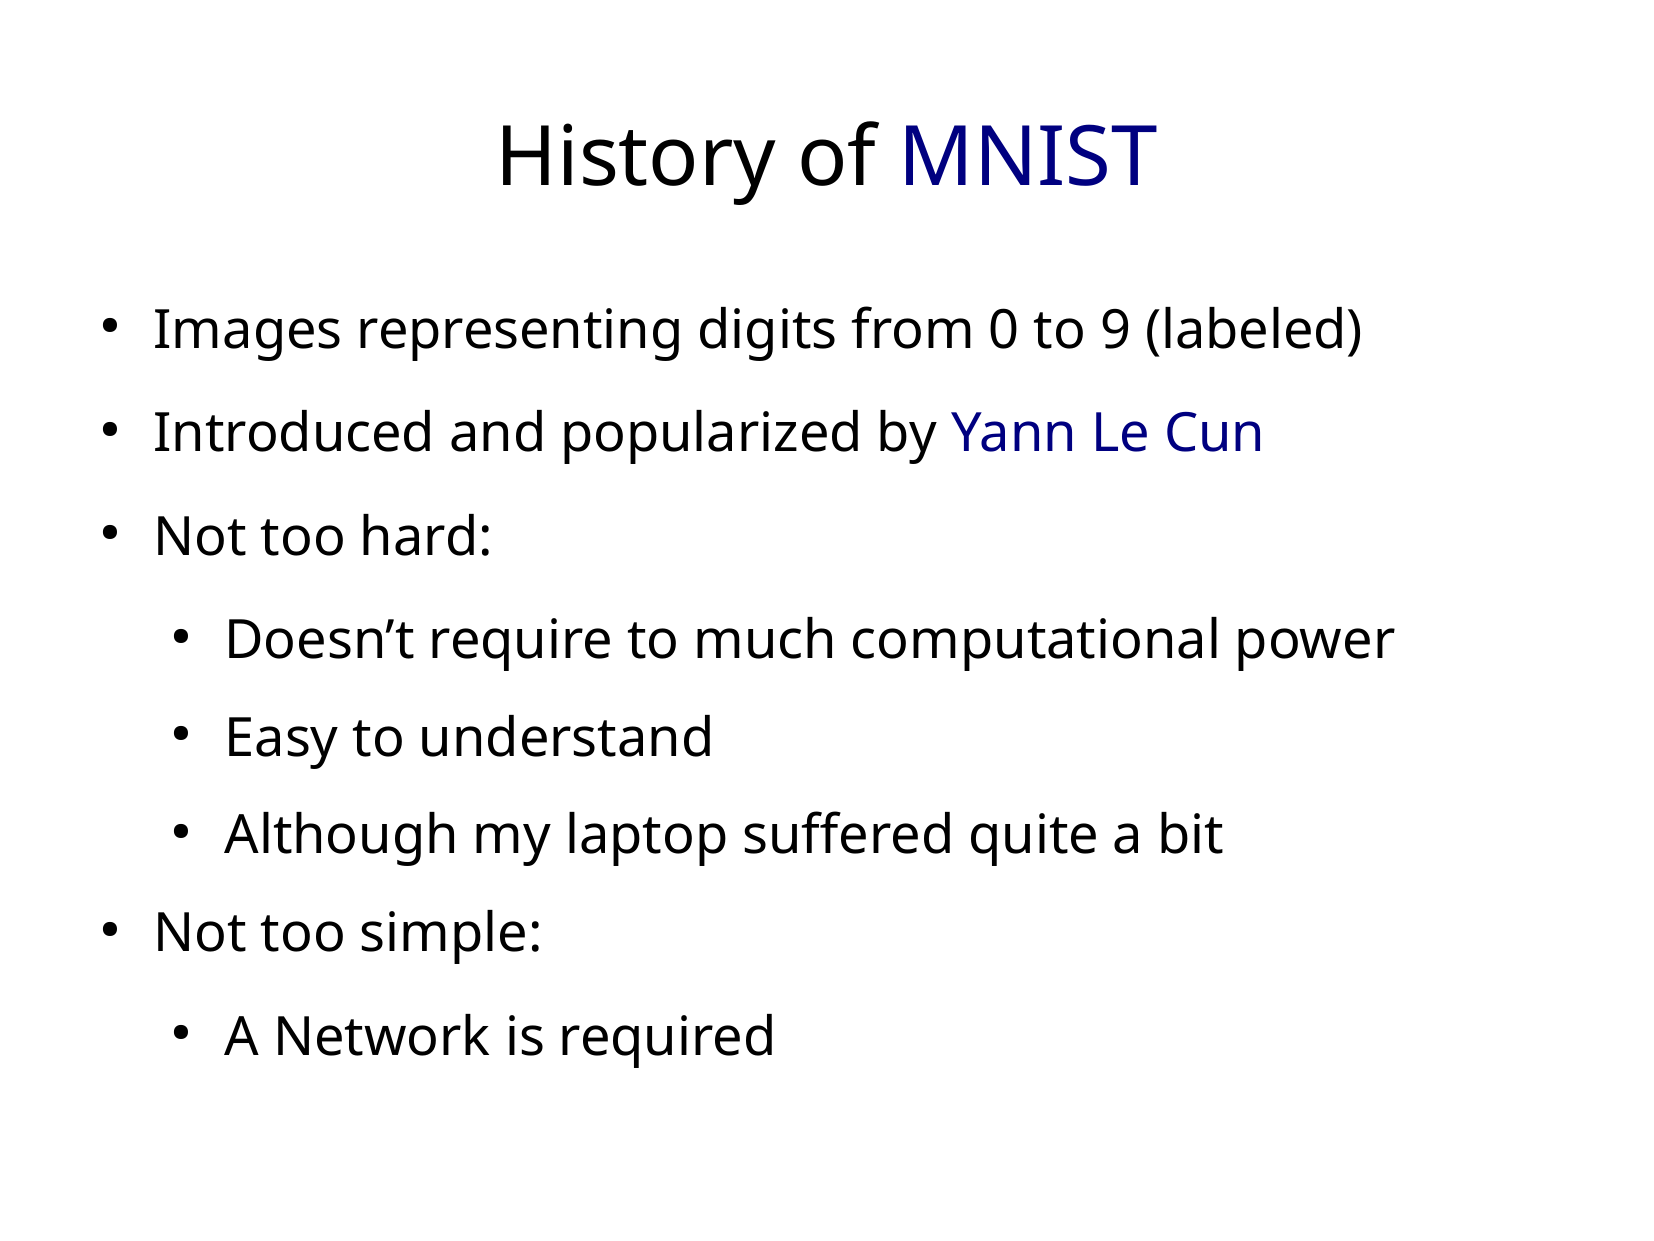

# History of MNIST
Images representing digits from 0 to 9 (labeled)
Introduced and popularized by Yann Le Cun
Not too hard:
Doesn’t require to much computational power
Easy to understand
Although my laptop suffered quite a bit
Not too simple:
A Network is required